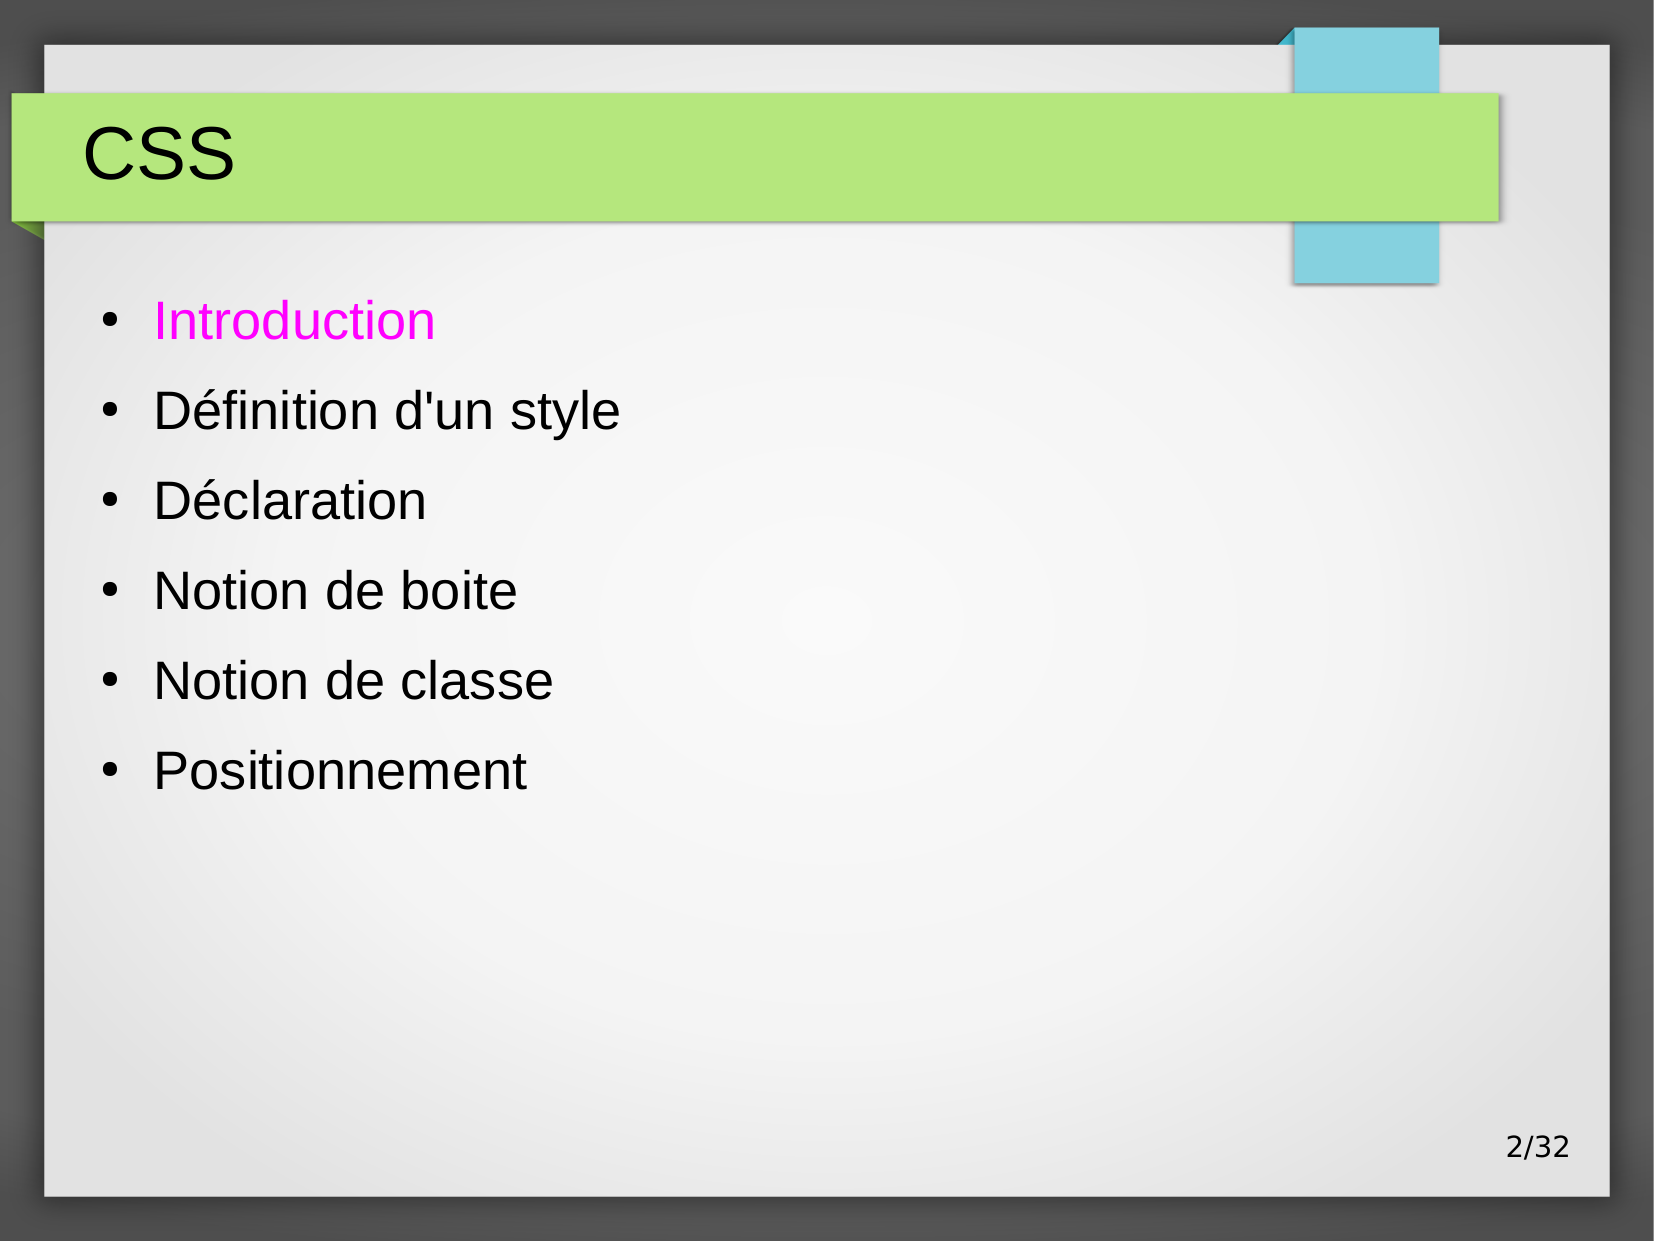

# CSS
Introduction
Définition d'un style
Déclaration
Notion de boite
Notion de classe
Positionnement
2